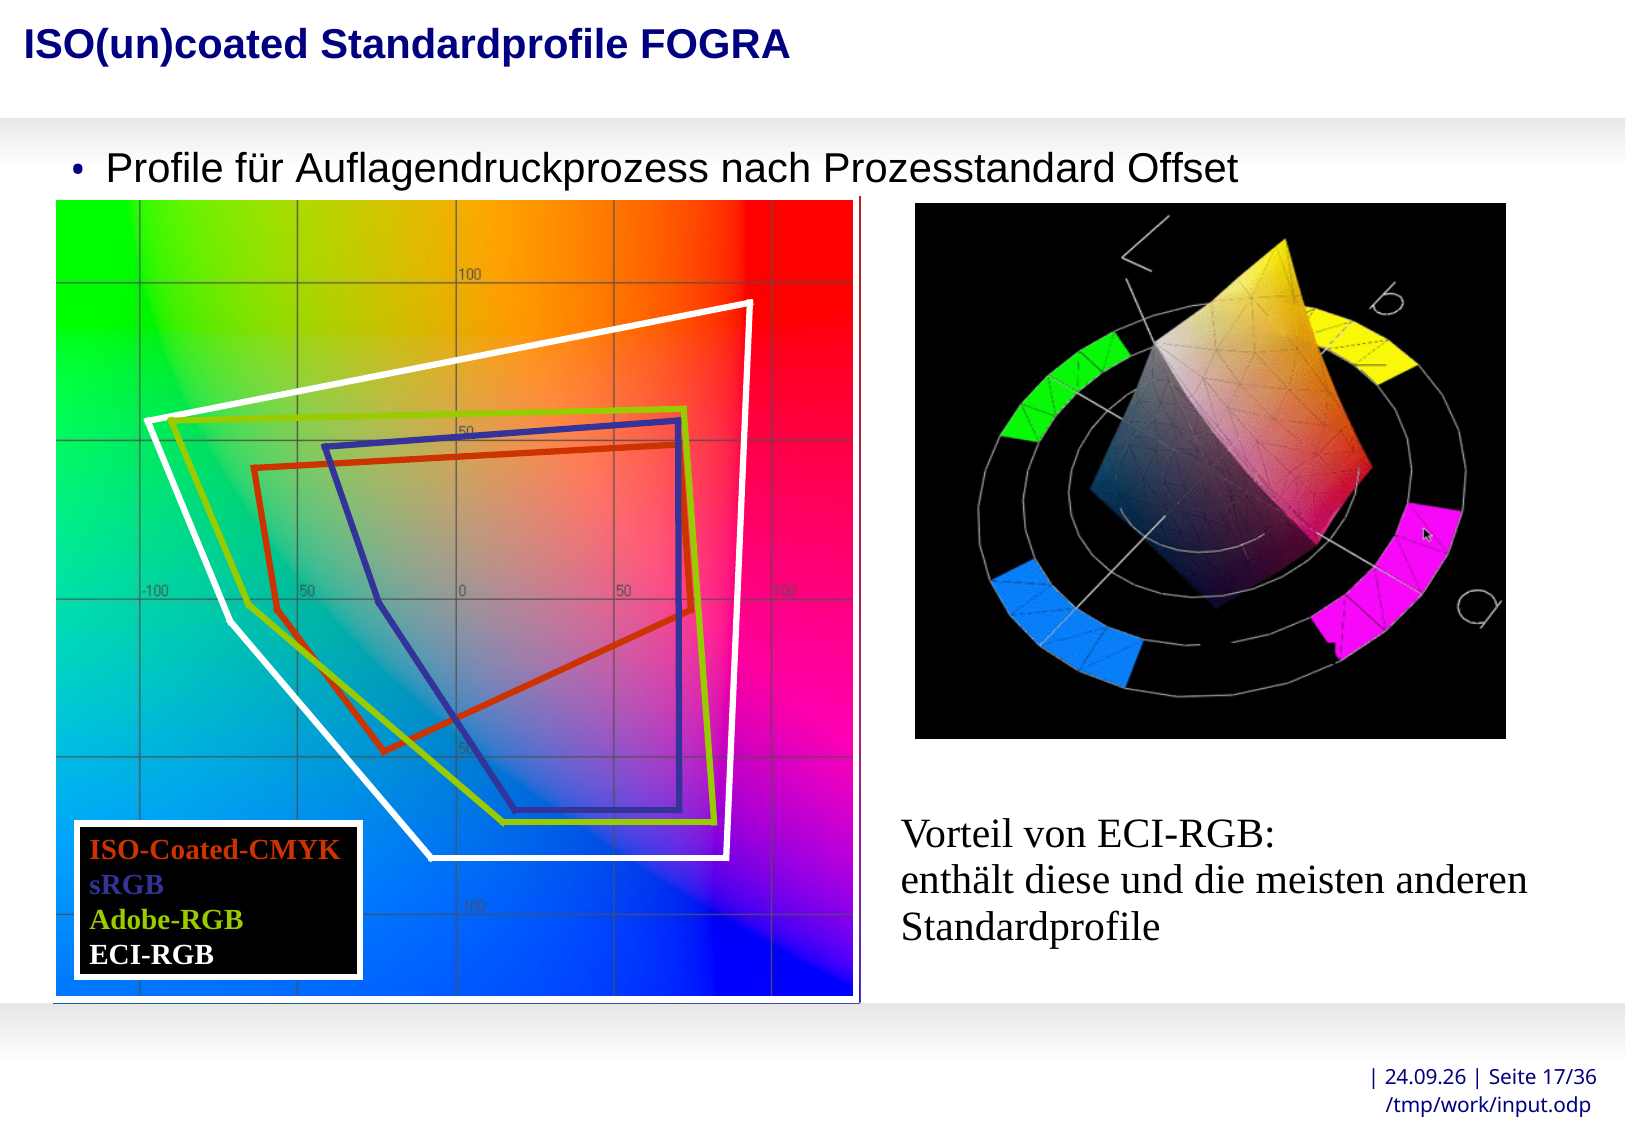

# ISO(un)coated Standardprofile FOGRA
Profile für Auflagendruckprozess nach Prozesstandard Offset
ISO-Coated-CMYK
sRGB
Adobe-RGB
ECI-RGB
Vorteil von ECI-RGB:
enthält diese und die meisten anderen Standardprofile